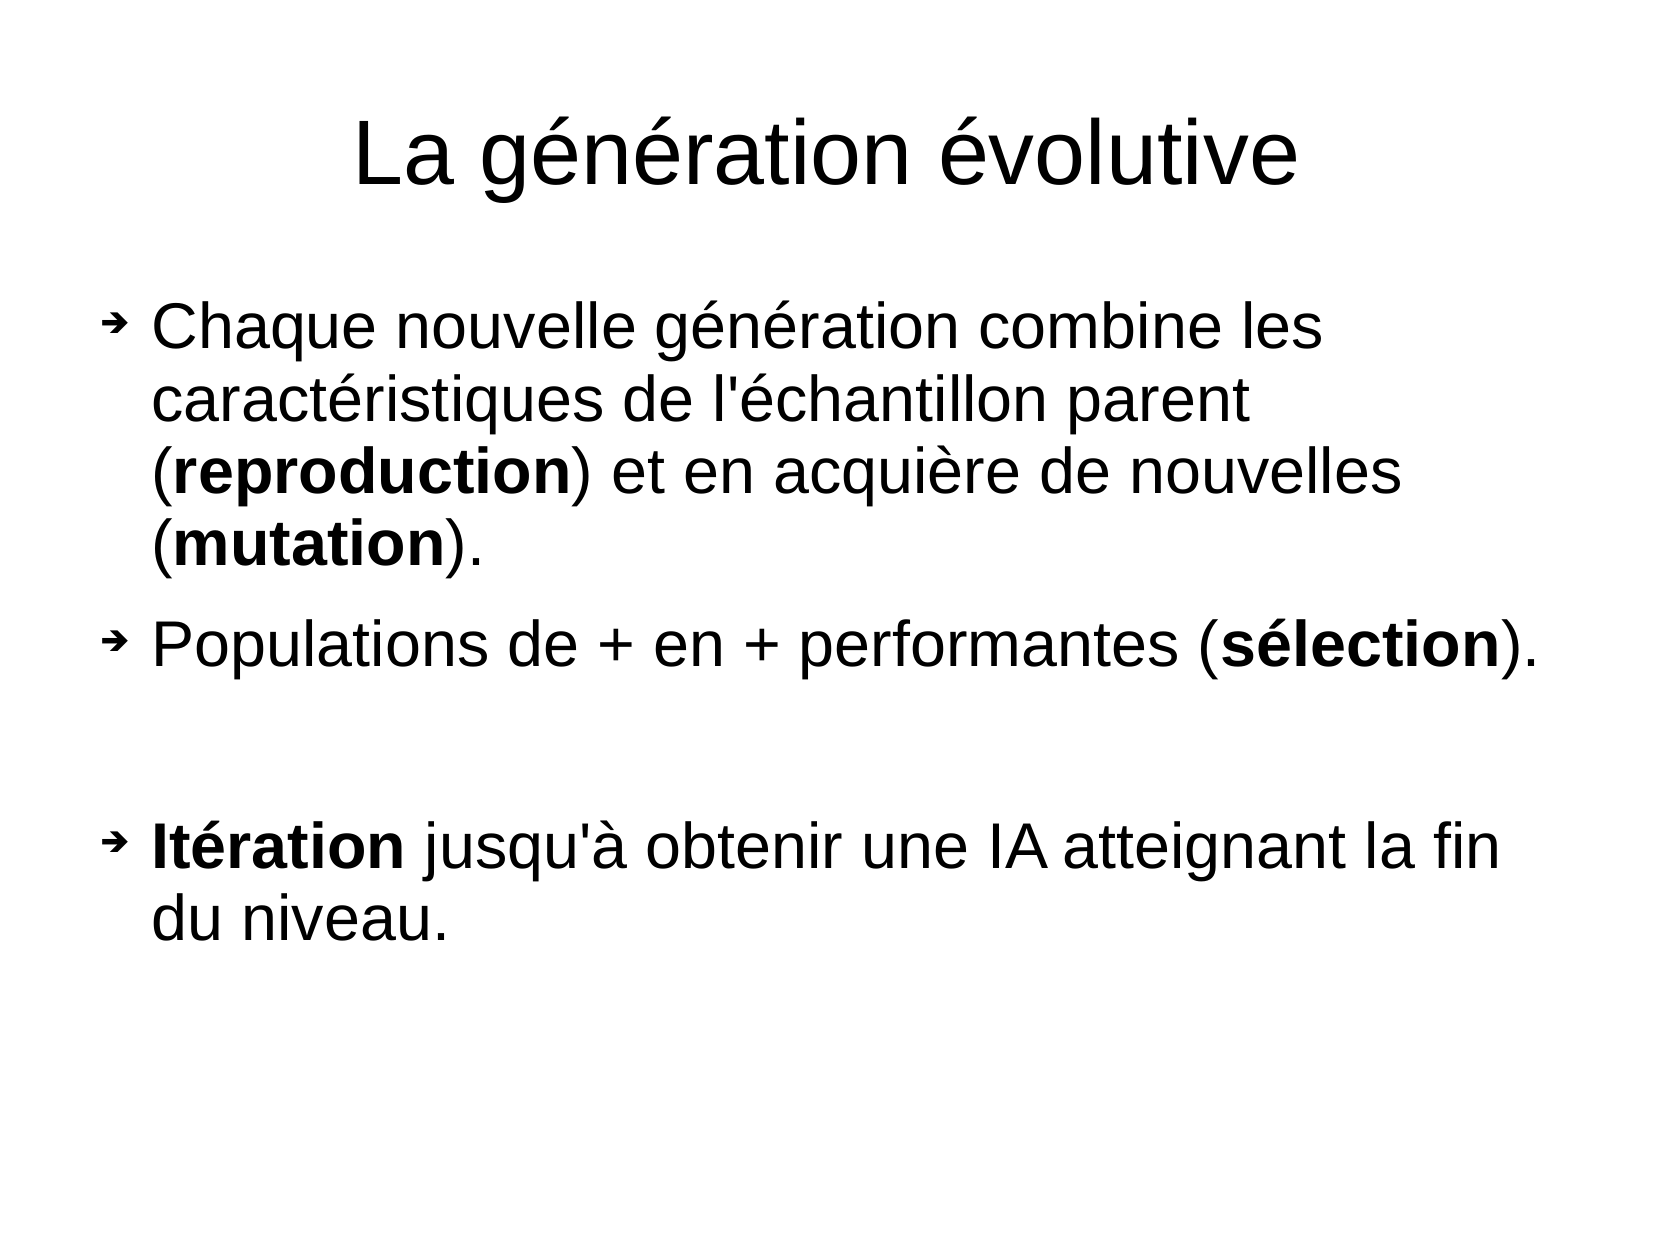

# La génération évolutive
Chaque nouvelle génération combine les caractéristiques de l'échantillon parent (reproduction) et en acquière de nouvelles (mutation).
Populations de + en + performantes (sélection).
Itération jusqu'à obtenir une IA atteignant la fin du niveau.